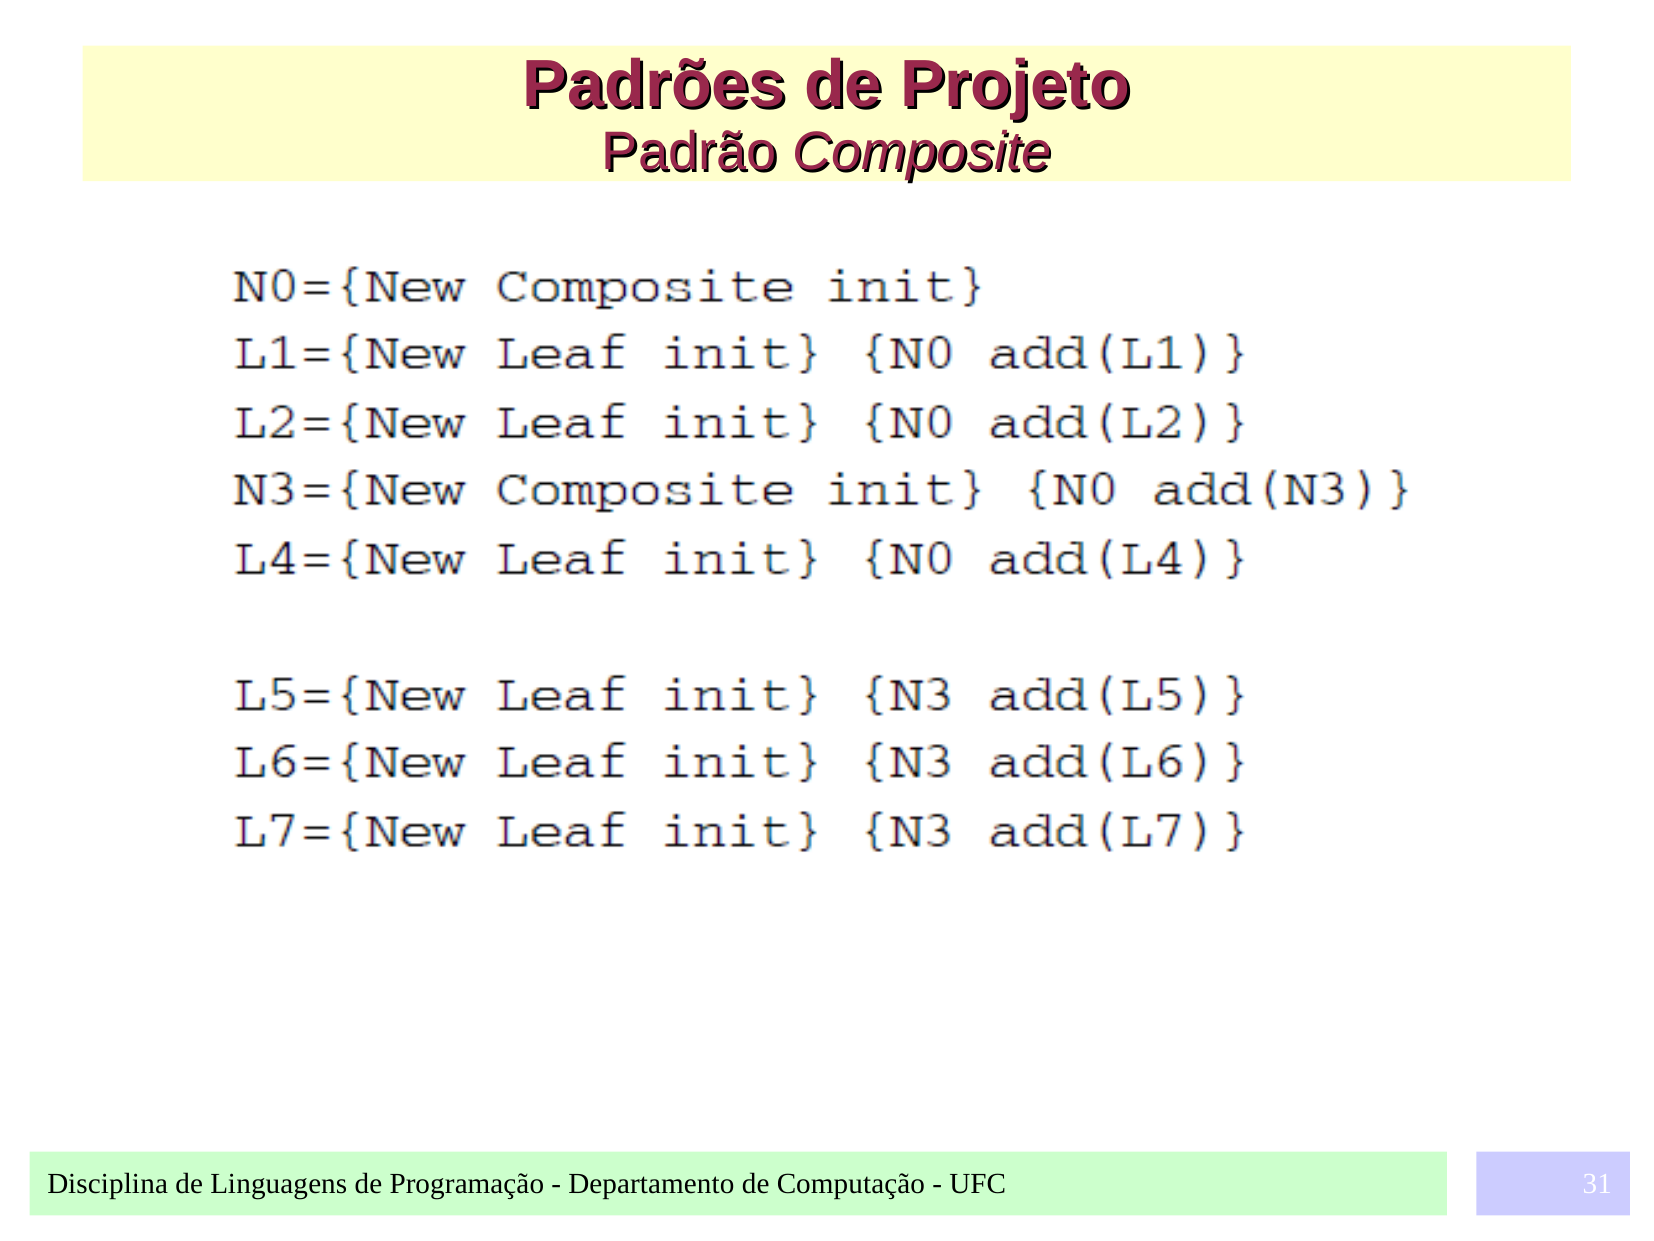

# Padrões de Projeto Padrão Composite
Disciplina de Linguagens de Programação - Departamento de Computação - UFC
31